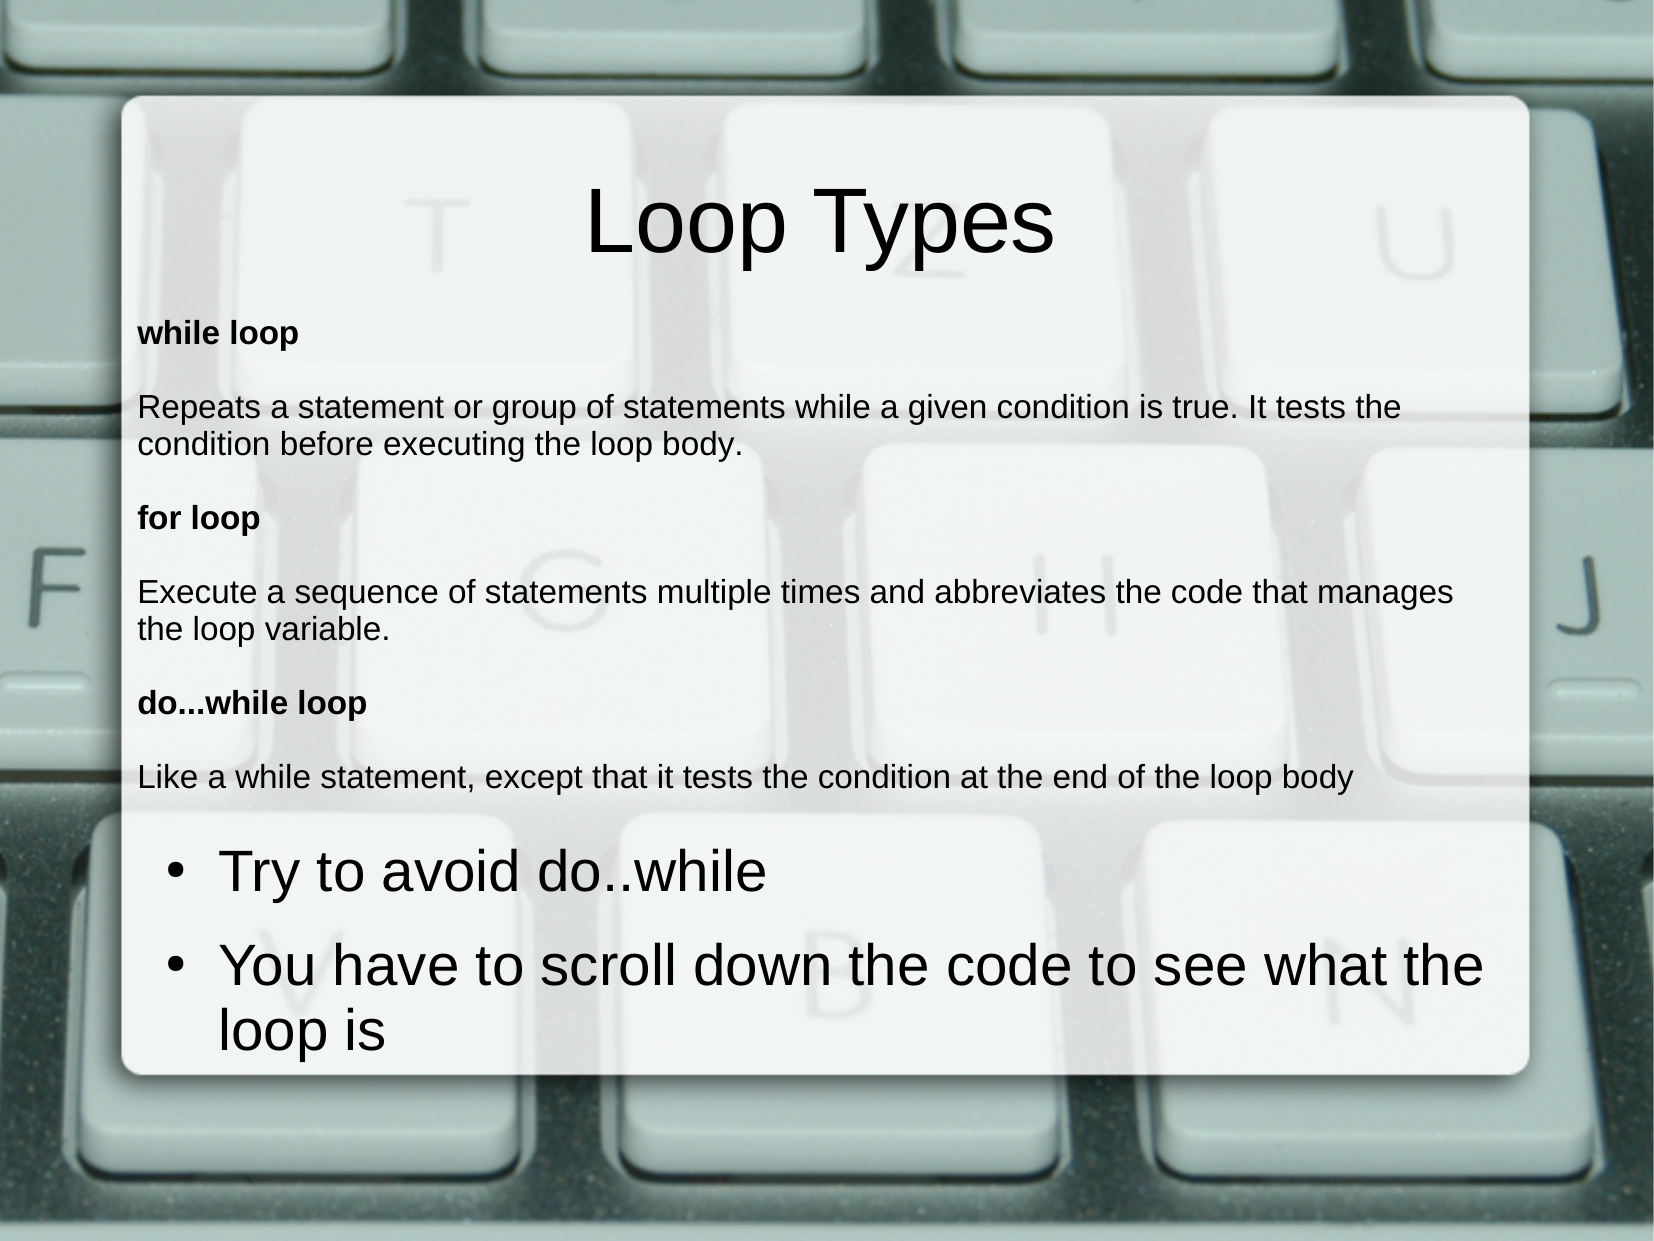

# Loop Types
while loop
Repeats a statement or group of statements while a given condition is true. It tests the
condition before executing the loop body.
for loop
Execute a sequence of statements multiple times and abbreviates the code that manages
the loop variable.
do...while loop
Like a while statement, except that it tests the condition at the end of the loop body
Try to avoid do..while
You have to scroll down the code to see what the loop is